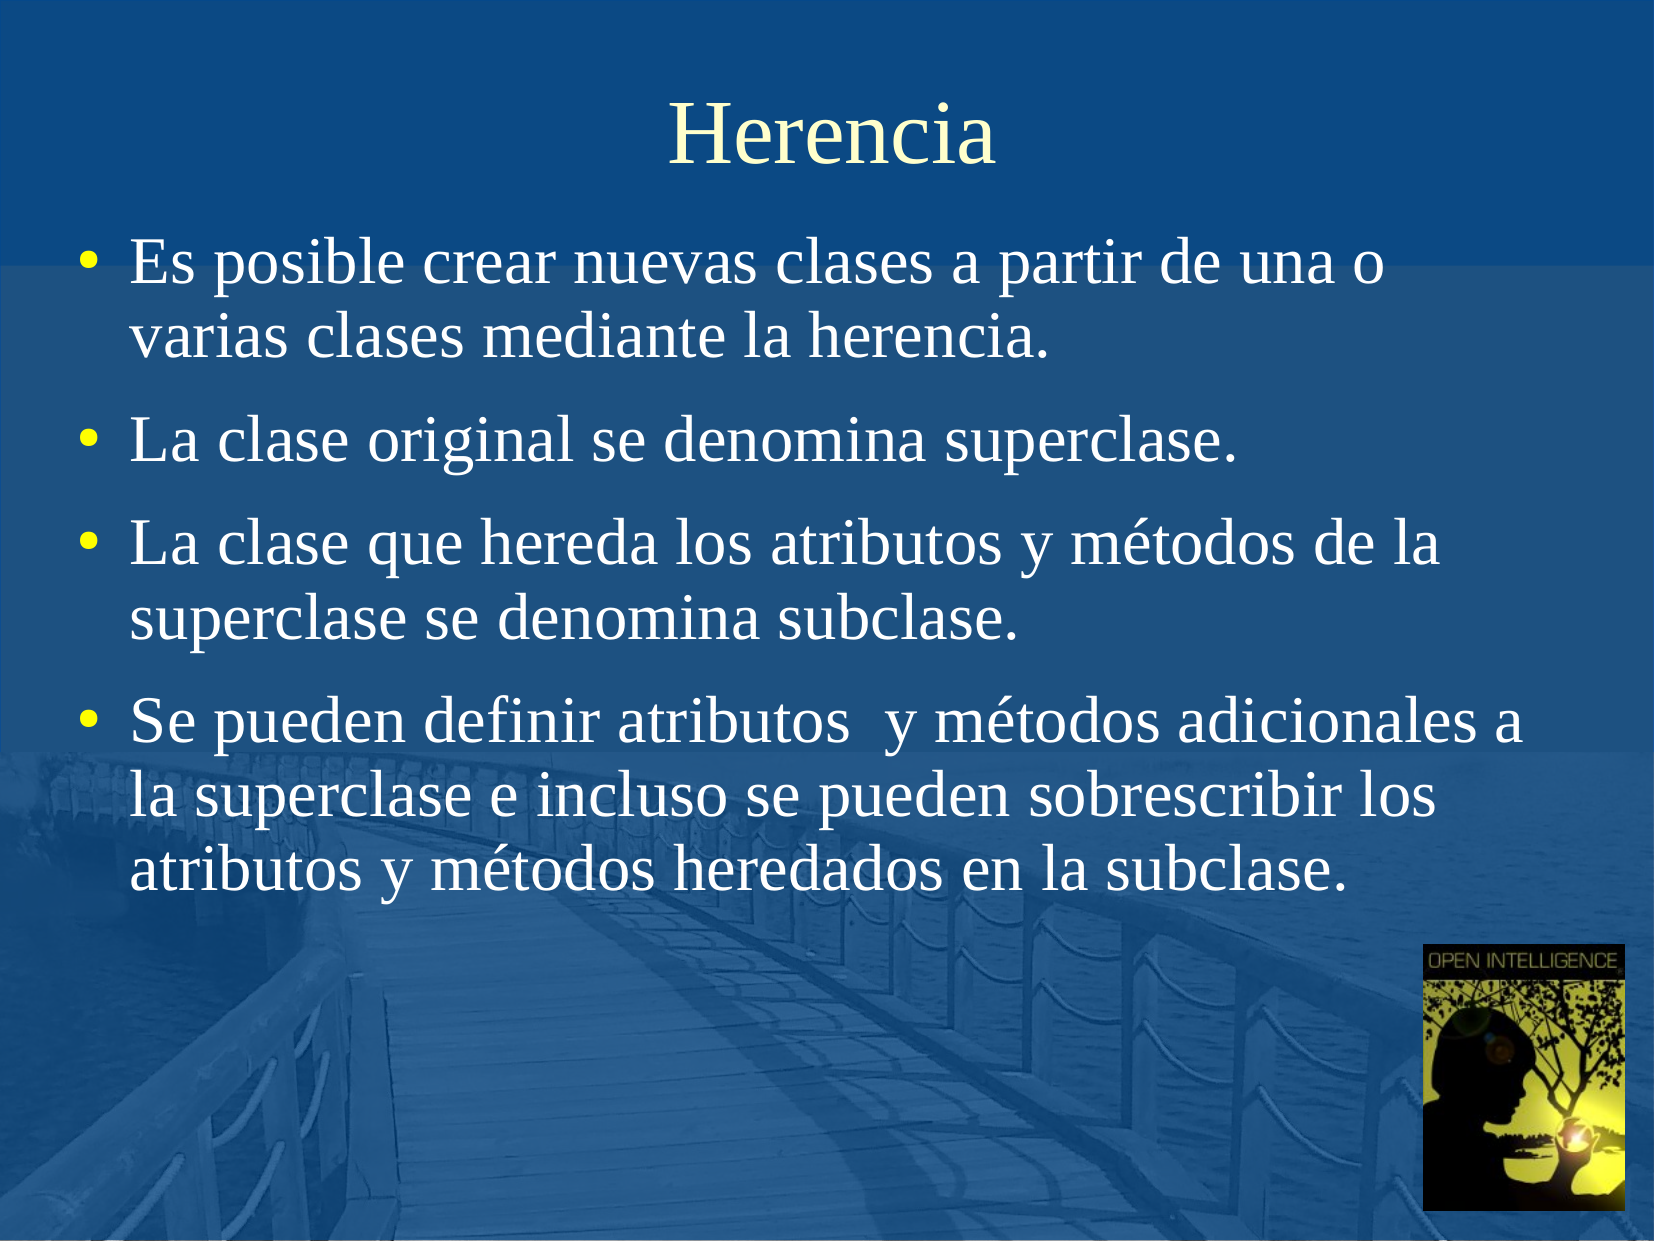

# Herencia
Es posible crear nuevas clases a partir de una o varias clases mediante la herencia.
La clase original se denomina superclase.
La clase que hereda los atributos y métodos de la superclase se denomina subclase.
Se pueden definir atributos y métodos adicionales a la superclase e incluso se pueden sobrescribir los atributos y métodos heredados en la subclase.